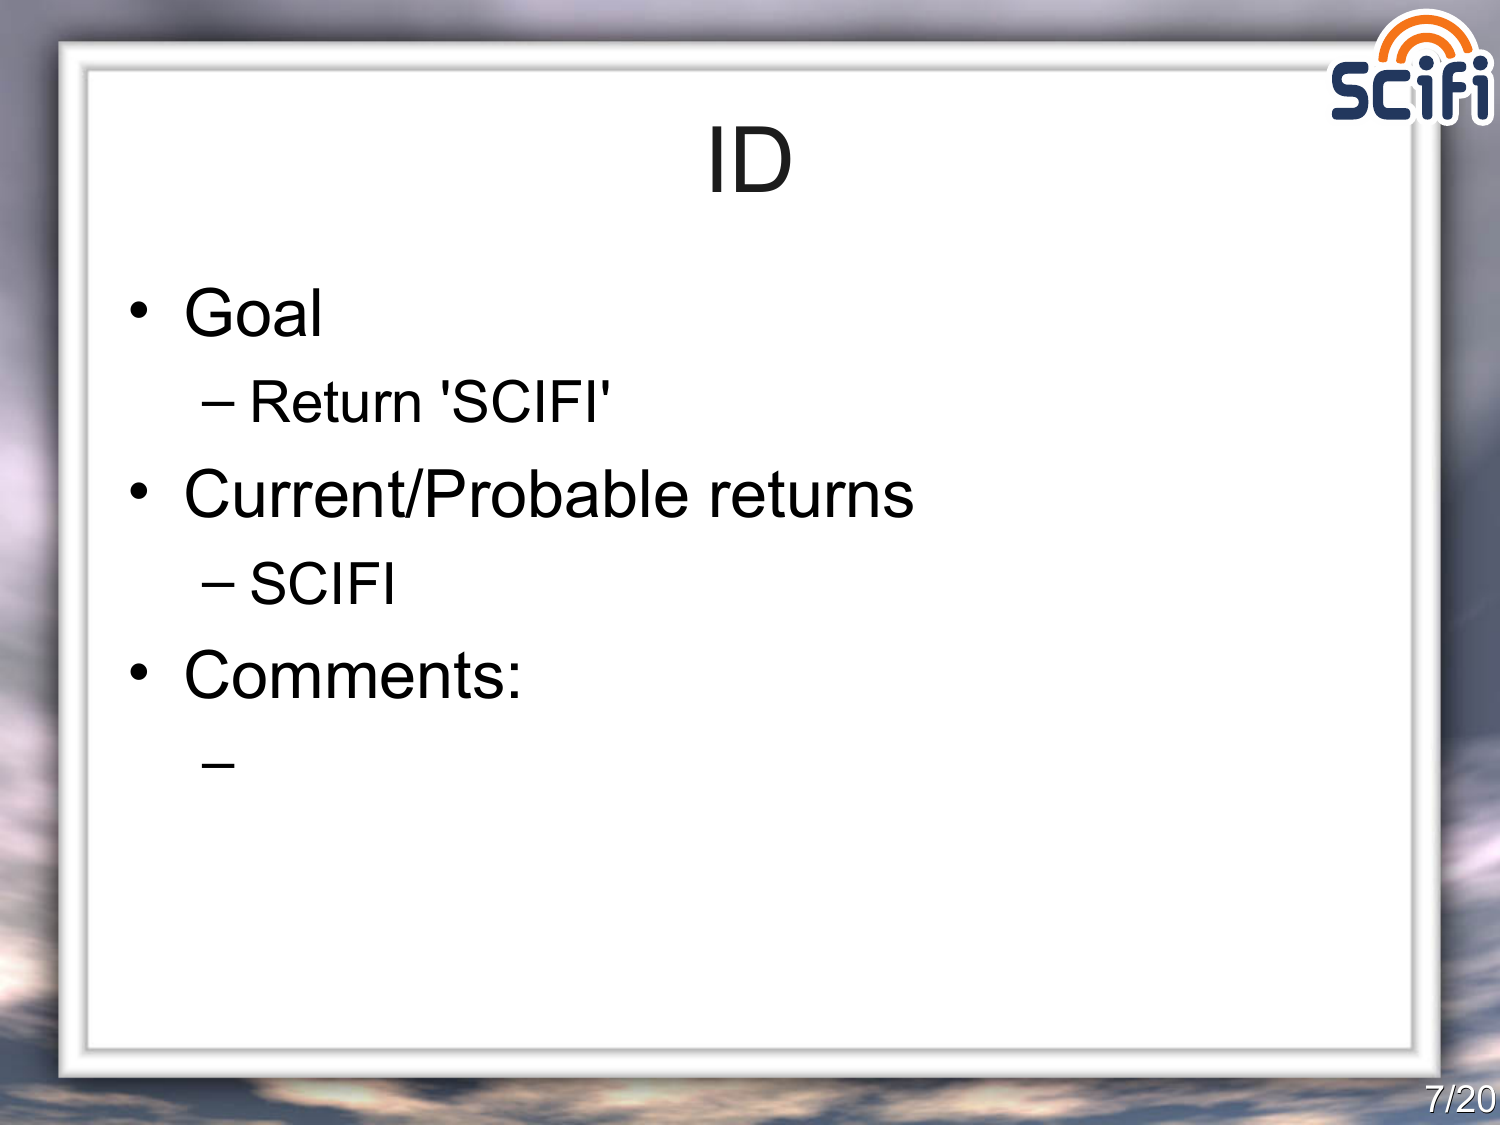

# ID
Goal
Return 'SCIFI'
Current/Probable returns
SCIFI
Comments: